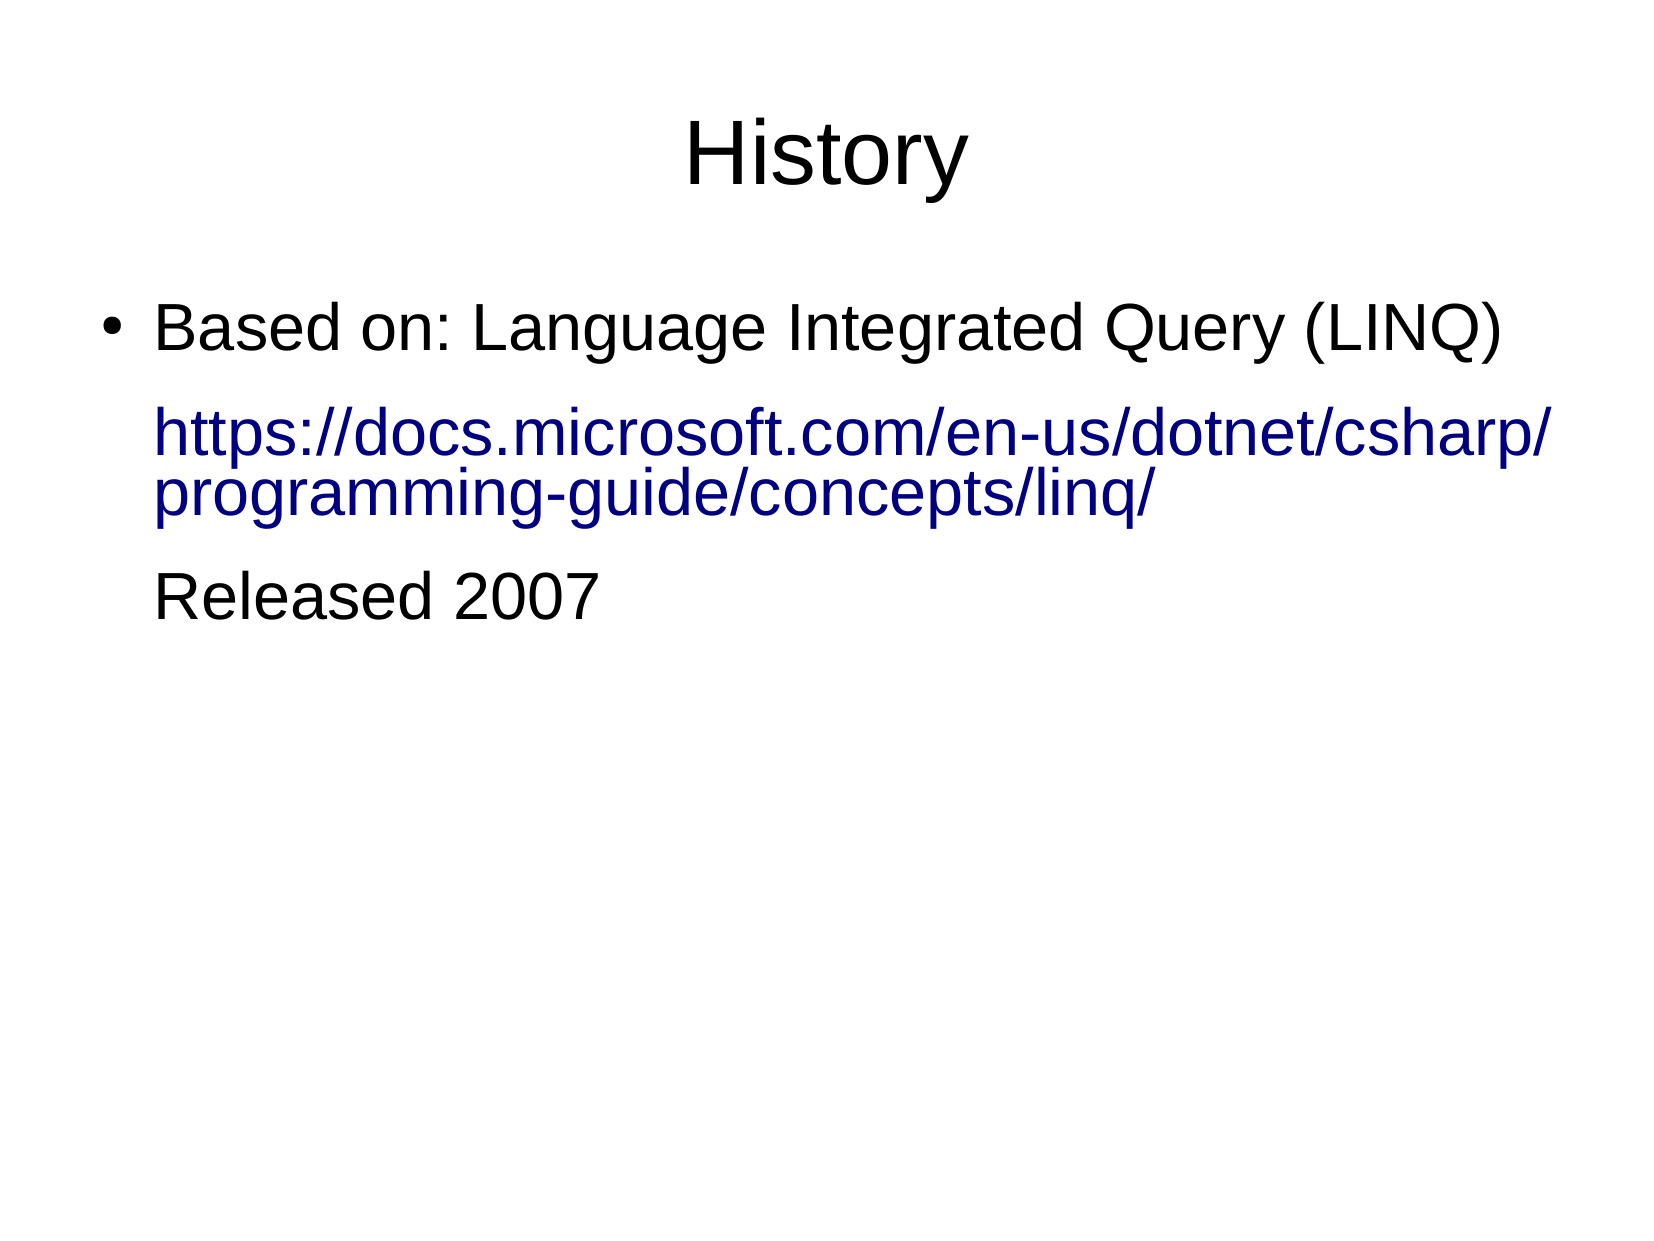

# History
Based on: Language Integrated Query (LINQ)
https://docs.microsoft.com/en-us/dotnet/csharp/programming-guide/concepts/linq/
Released 2007